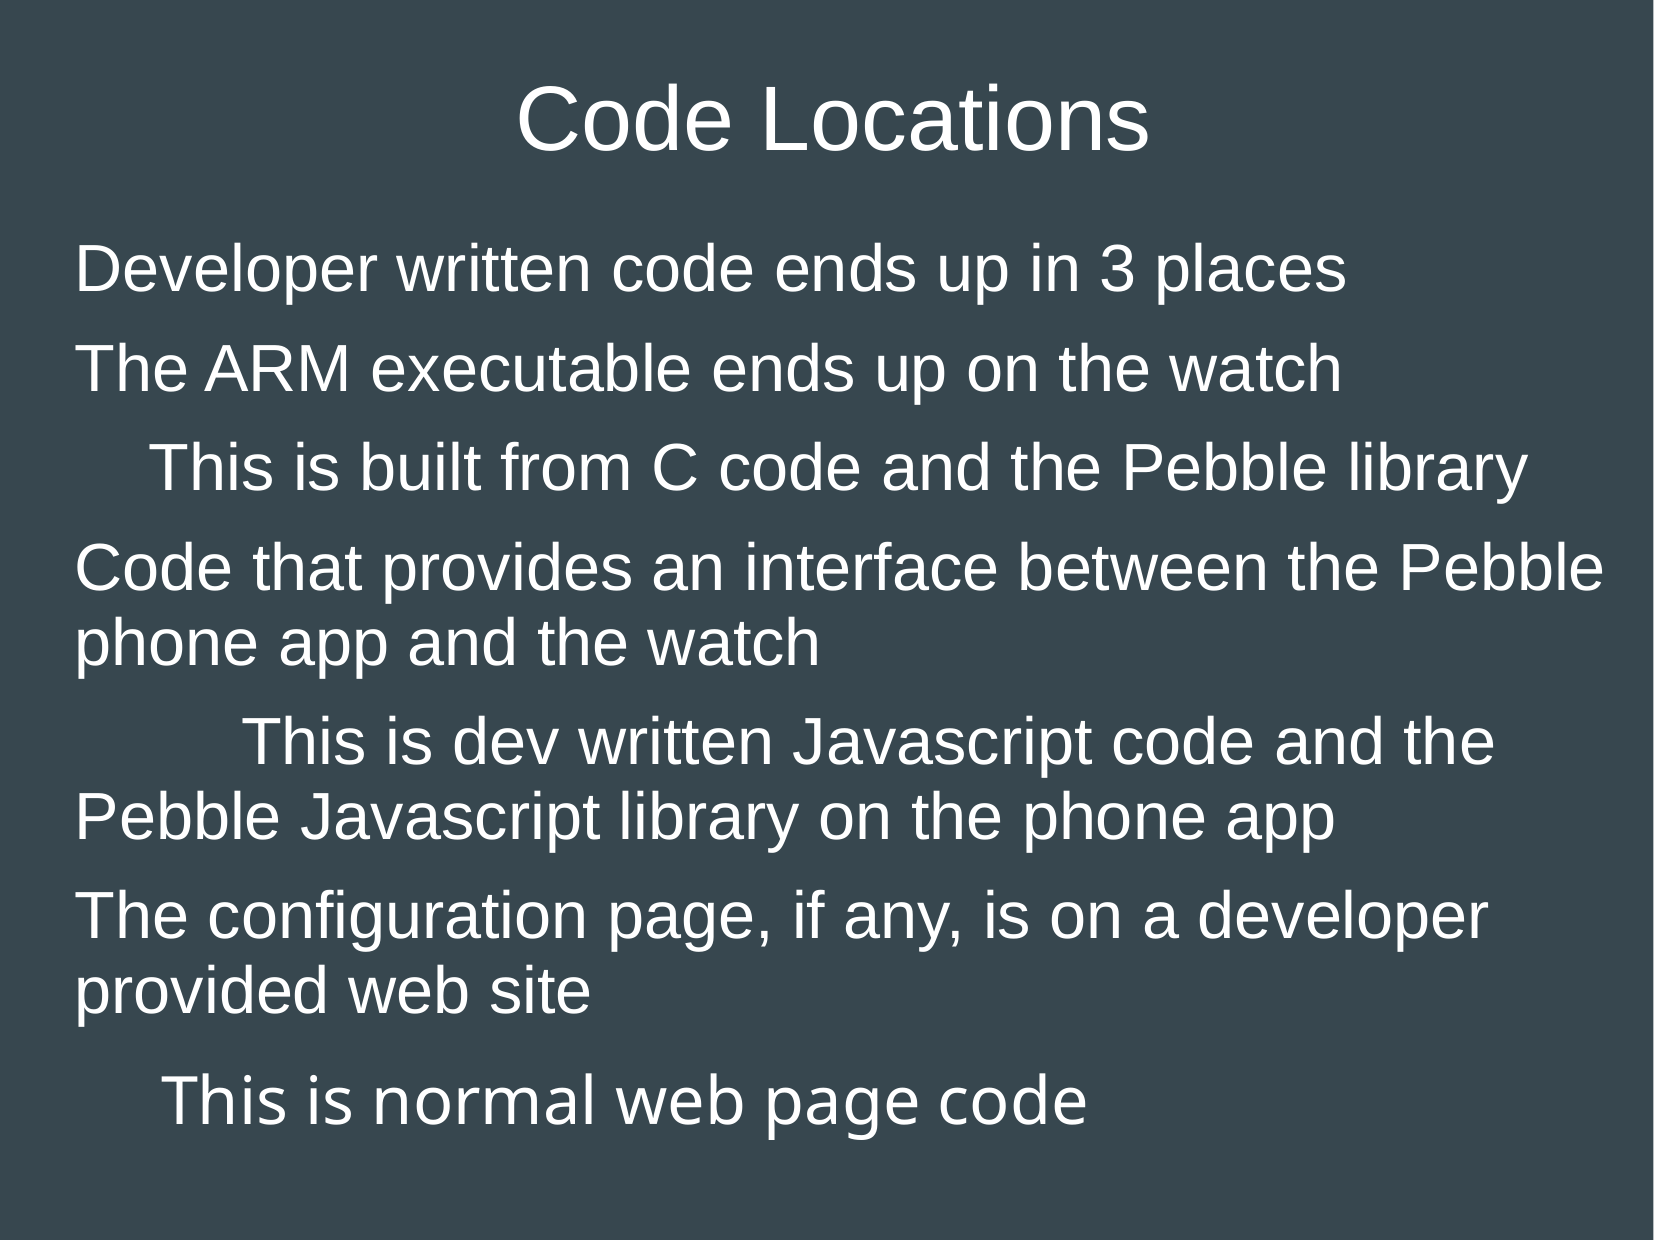

# Code Locations
Developer written code ends up in 3 places
The ARM executable ends up on the watch
 This is built from C code and the Pebble library
Code that provides an interface between the Pebble phone app and the watch
 This is dev written Javascript code and the Pebble Javascript library on the phone app
The configuration page, if any, is on a developer provided web site
 This is normal web page code